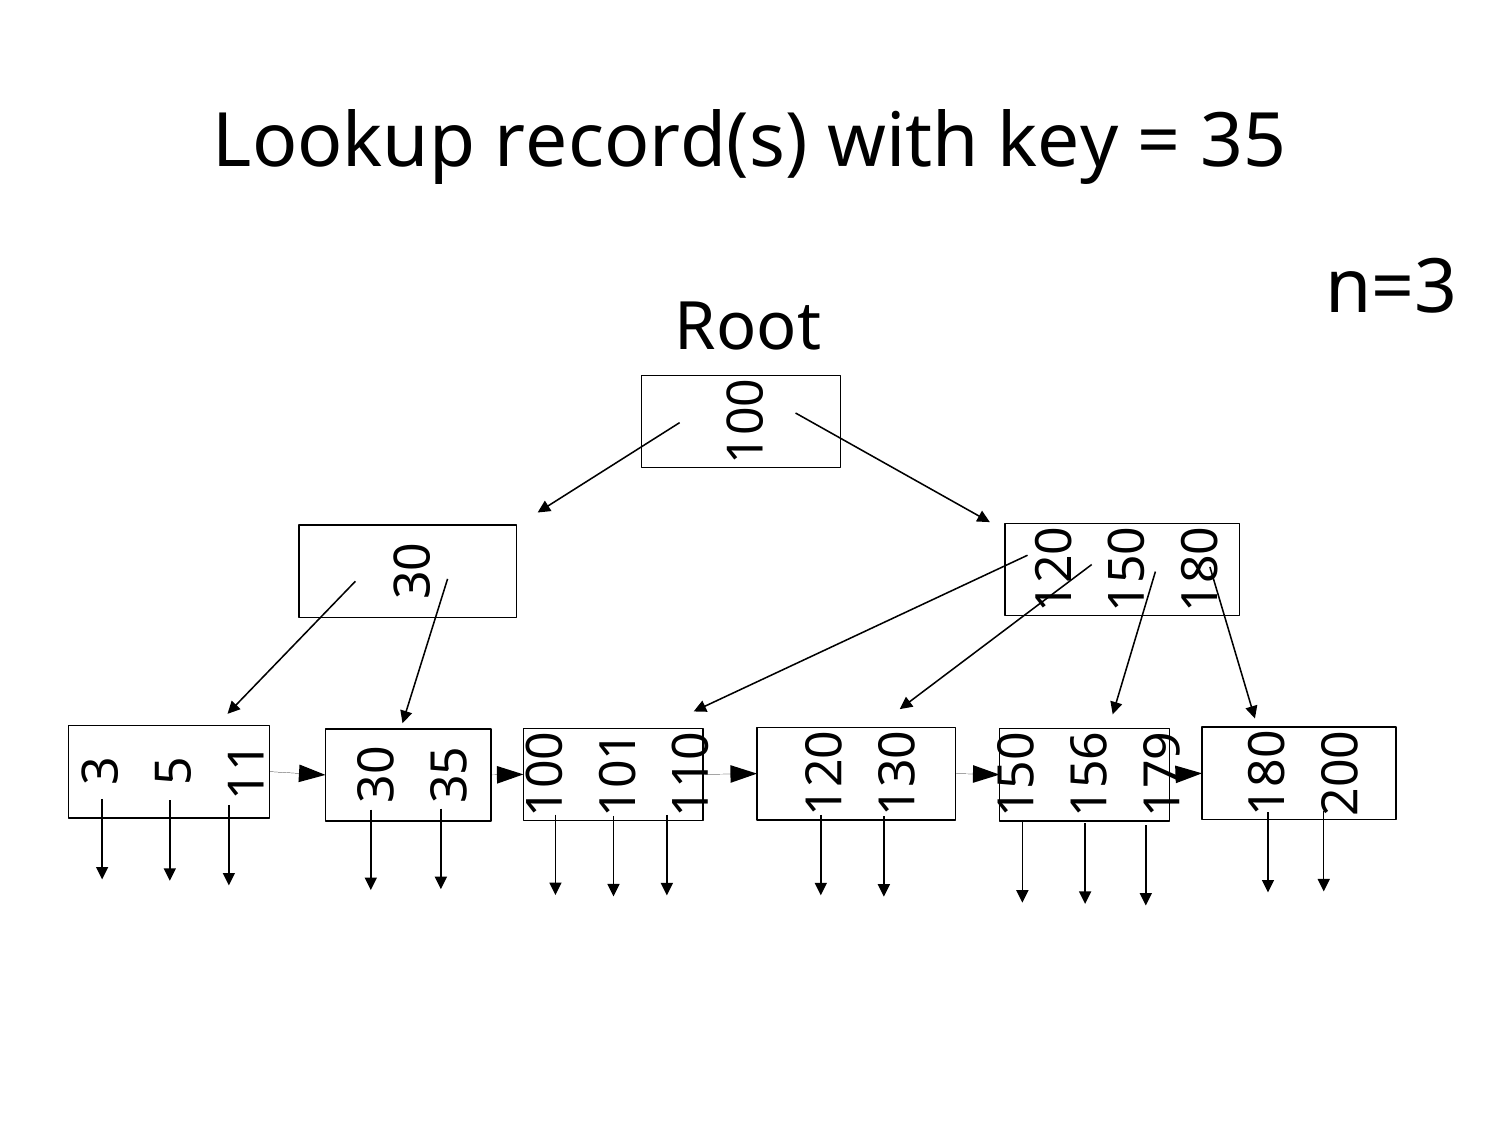

# Lookup record(s) with key = 35
n=3
Root
100
120
150
180
30
3
5
11
180
200
120
130
100
101
110
150
156
179
30
35